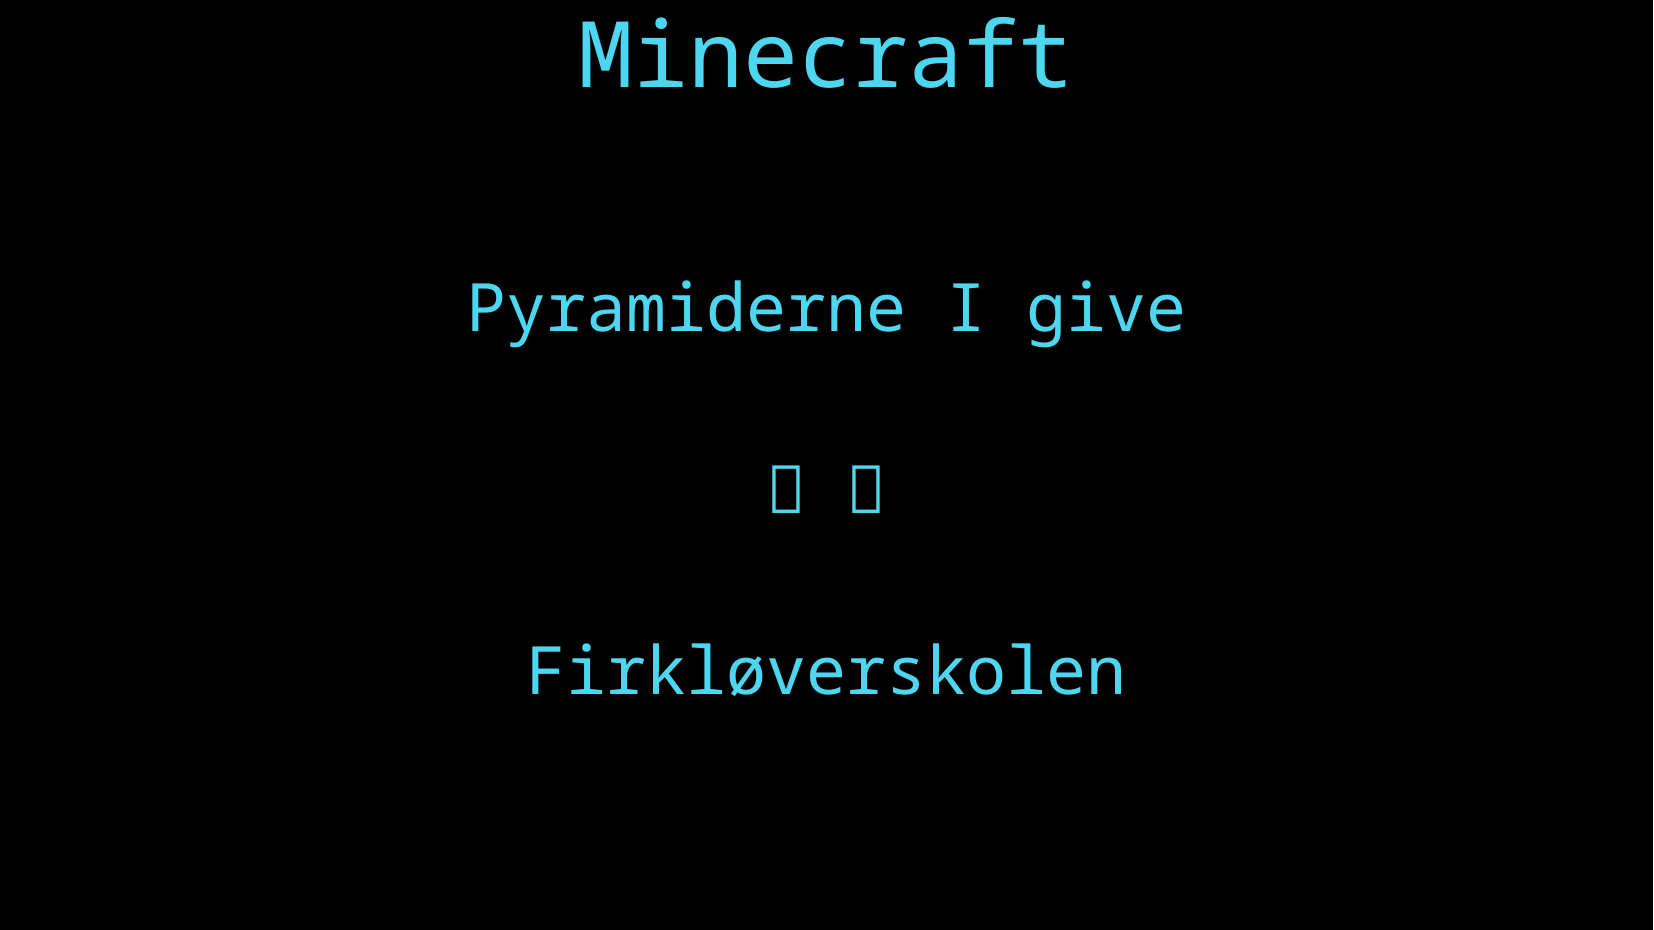

# Minecraft
Pyramiderne I give
🌈 🤯
Firkløverskolen